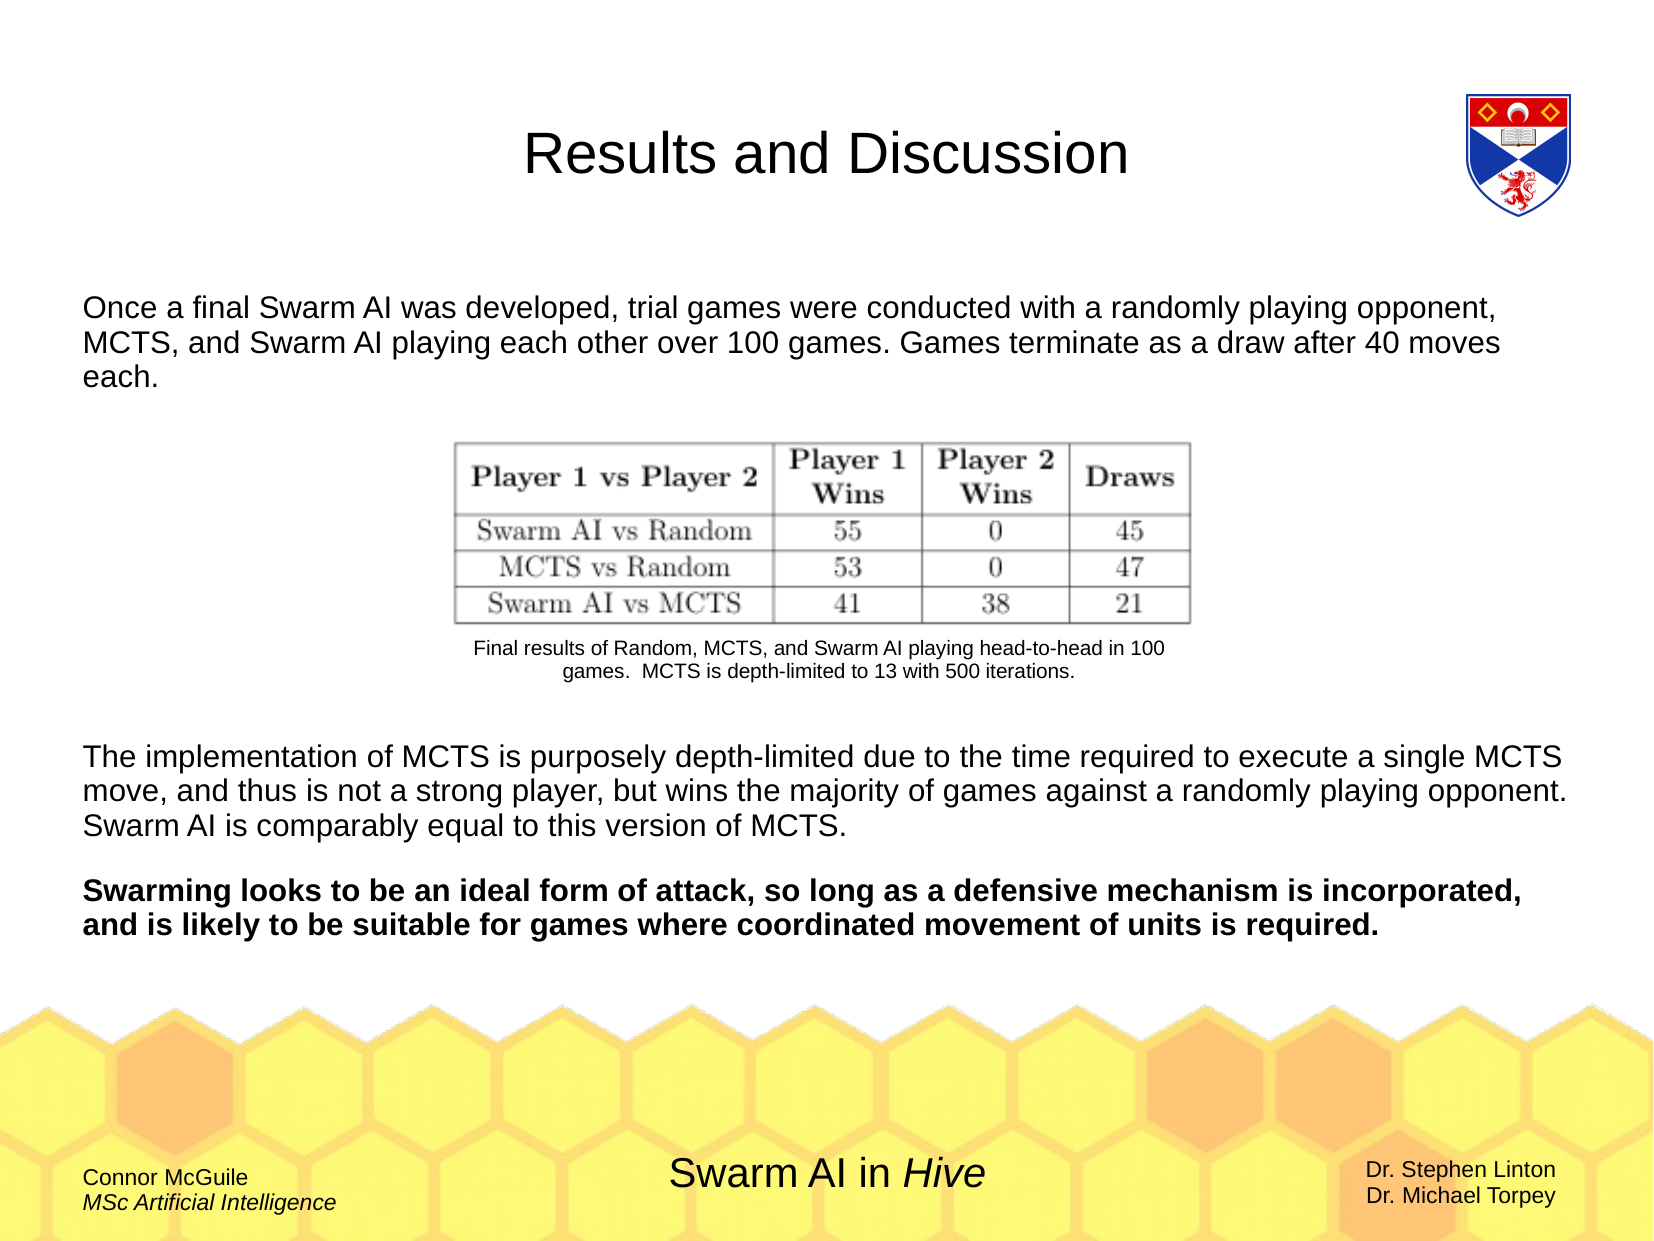

# Results and Discussion
Once a final Swarm AI was developed, trial games were conducted with a randomly playing opponent, MCTS, and Swarm AI playing each other over 100 games. Games terminate as a draw after 40 moves each.
Final results of Random, MCTS, and Swarm AI playing head-to-head in 100 games. MCTS is depth-limited to 13 with 500 iterations.
The implementation of MCTS is purposely depth-limited due to the time required to execute a single MCTS move, and thus is not a strong player, but wins the majority of games against a randomly playing opponent. Swarm AI is comparably equal to this version of MCTS.
Swarming looks to be an ideal form of attack, so long as a defensive mechanism is incorporated, and is likely to be suitable for games where coordinated movement of units is required.